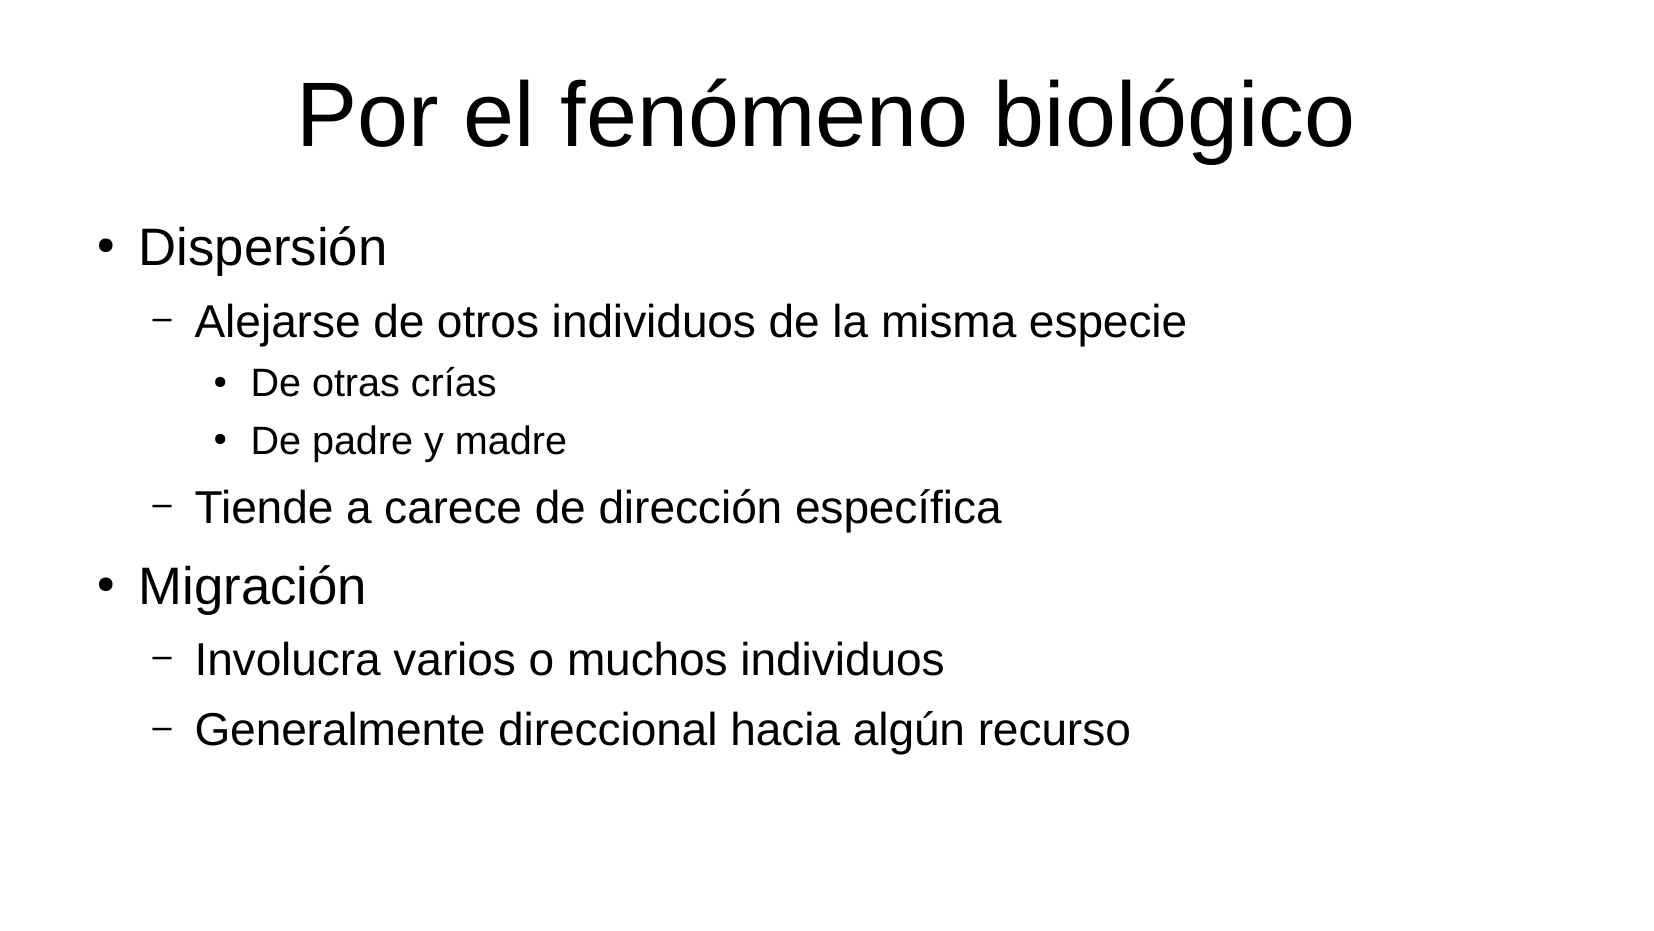

# Por el fenómeno biológico
Dispersión
Alejarse de otros individuos de la misma especie
De otras crías
De padre y madre
Tiende a carece de dirección específica
Migración
Involucra varios o muchos individuos
Generalmente direccional hacia algún recurso